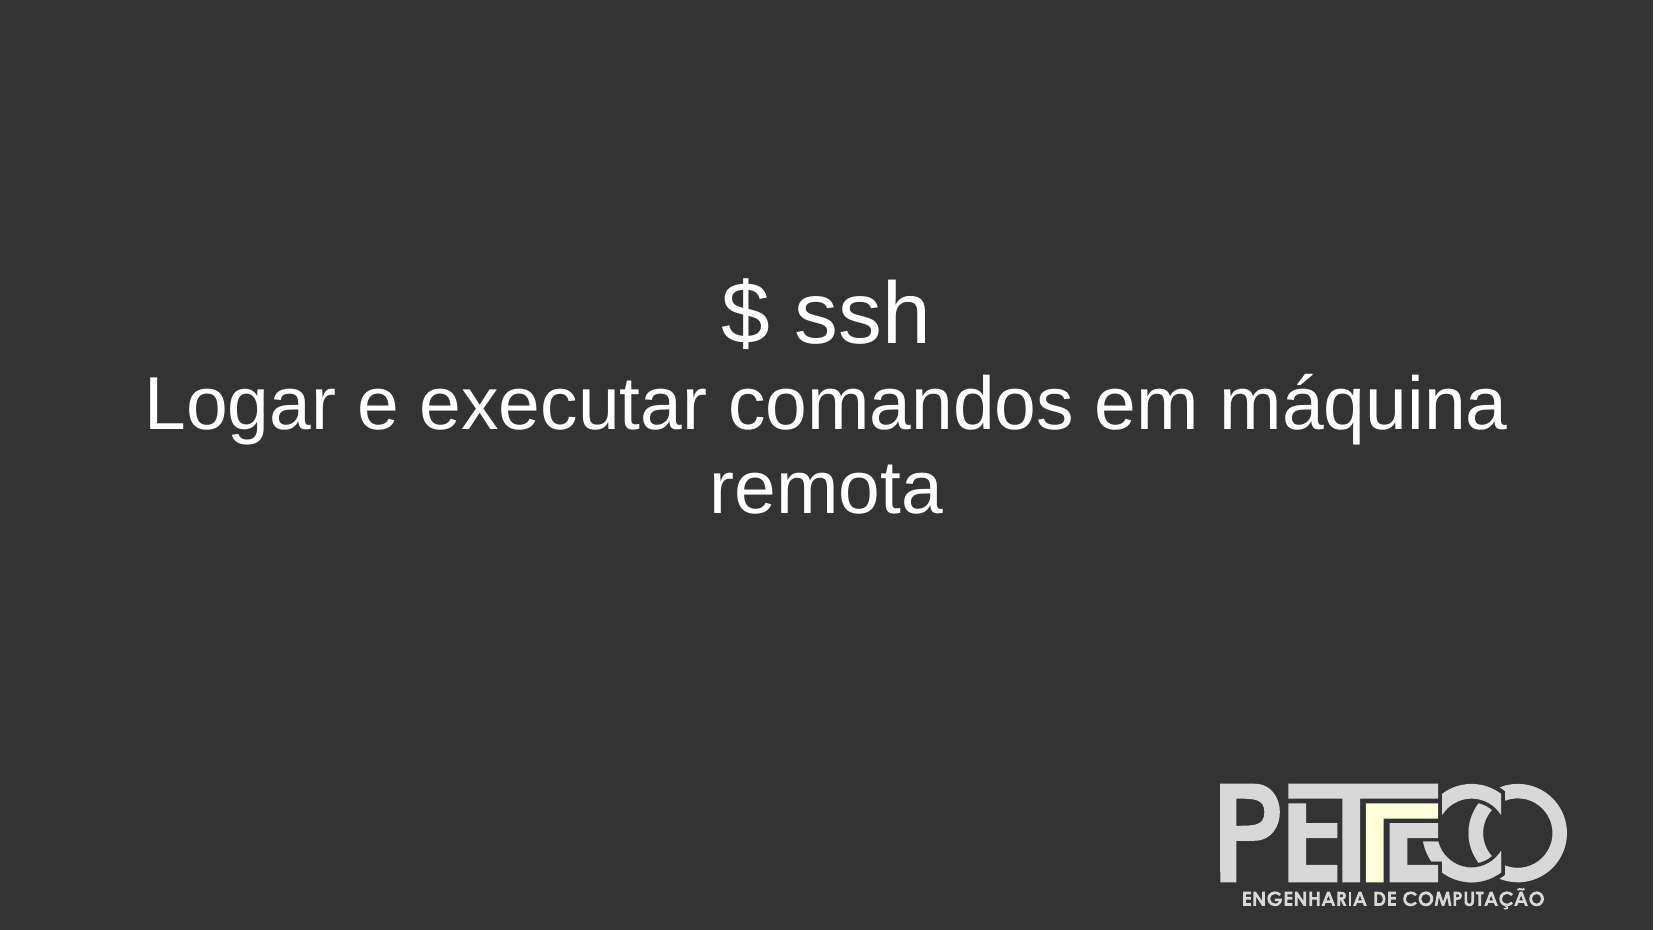

# $ ssh
Logar e executar comandos em máquina remota